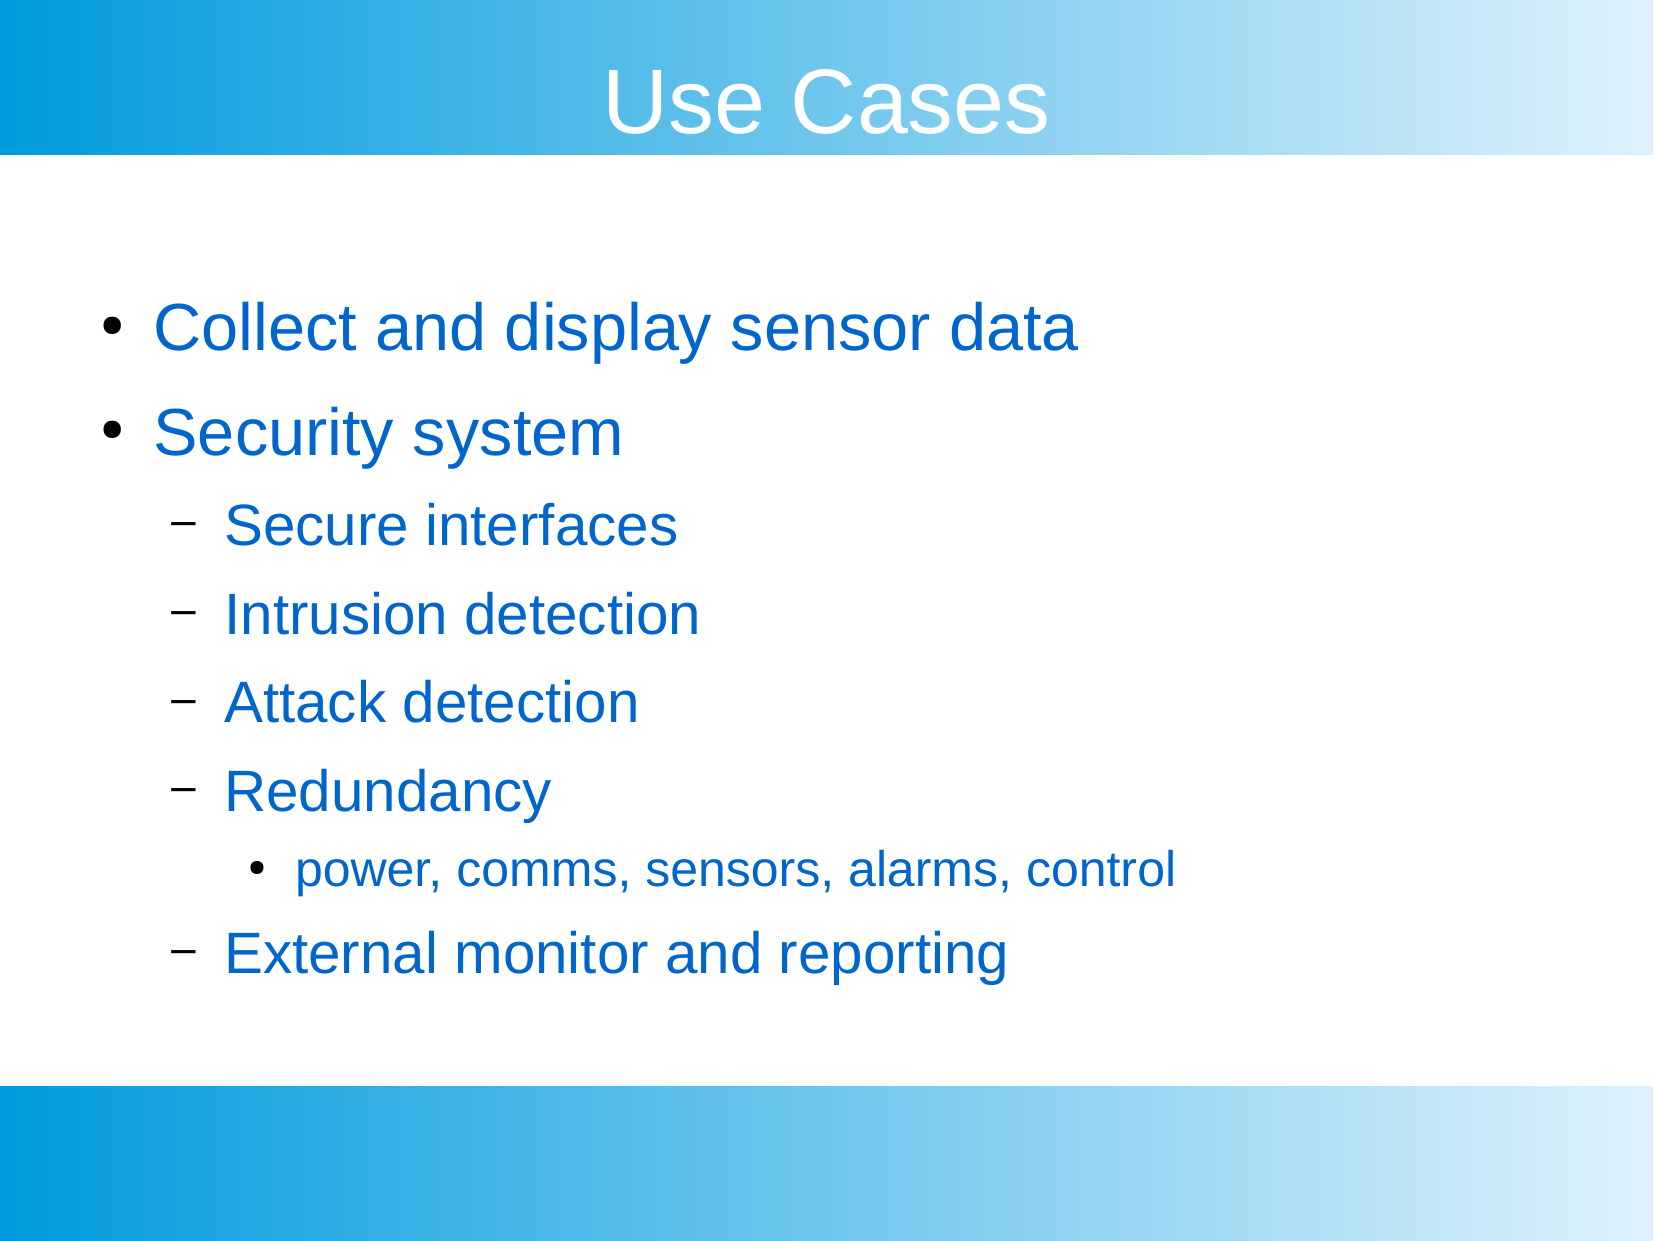

# Use Cases
Collect and display sensor data
Security system
Secure interfaces
Intrusion detection
Attack detection
Redundancy
power, comms, sensors, alarms, control
External monitor and reporting